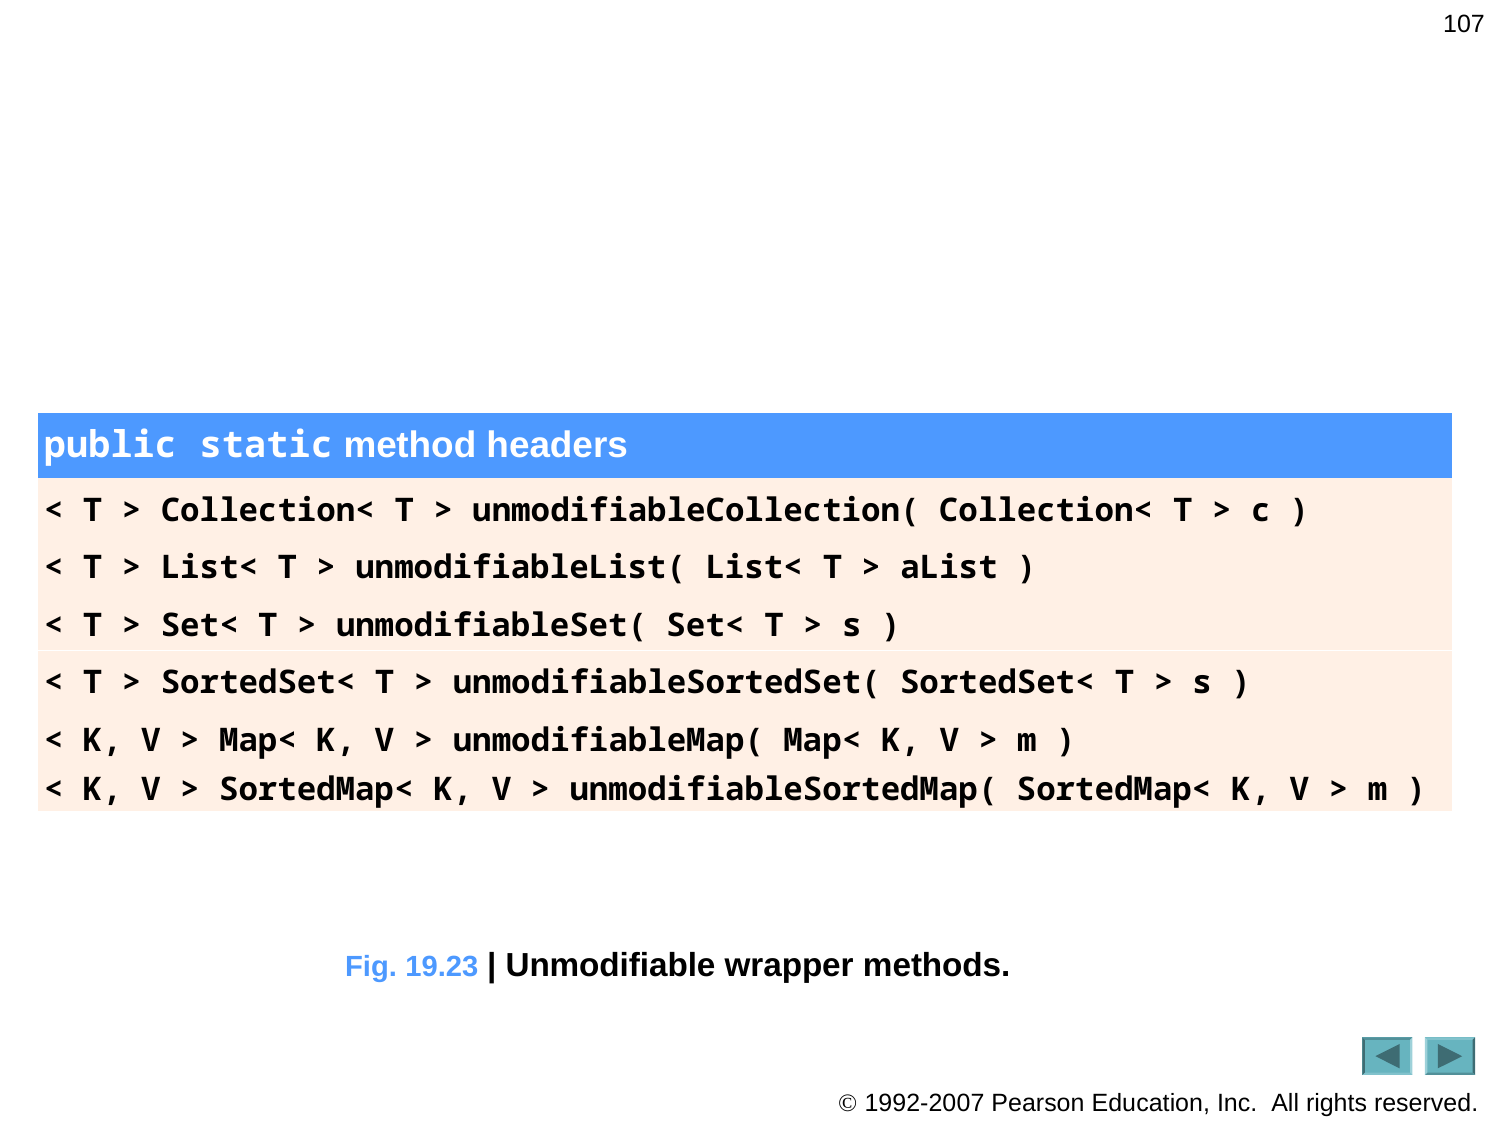

# Fig. 19.23 | Unmodifiable wrapper methods.